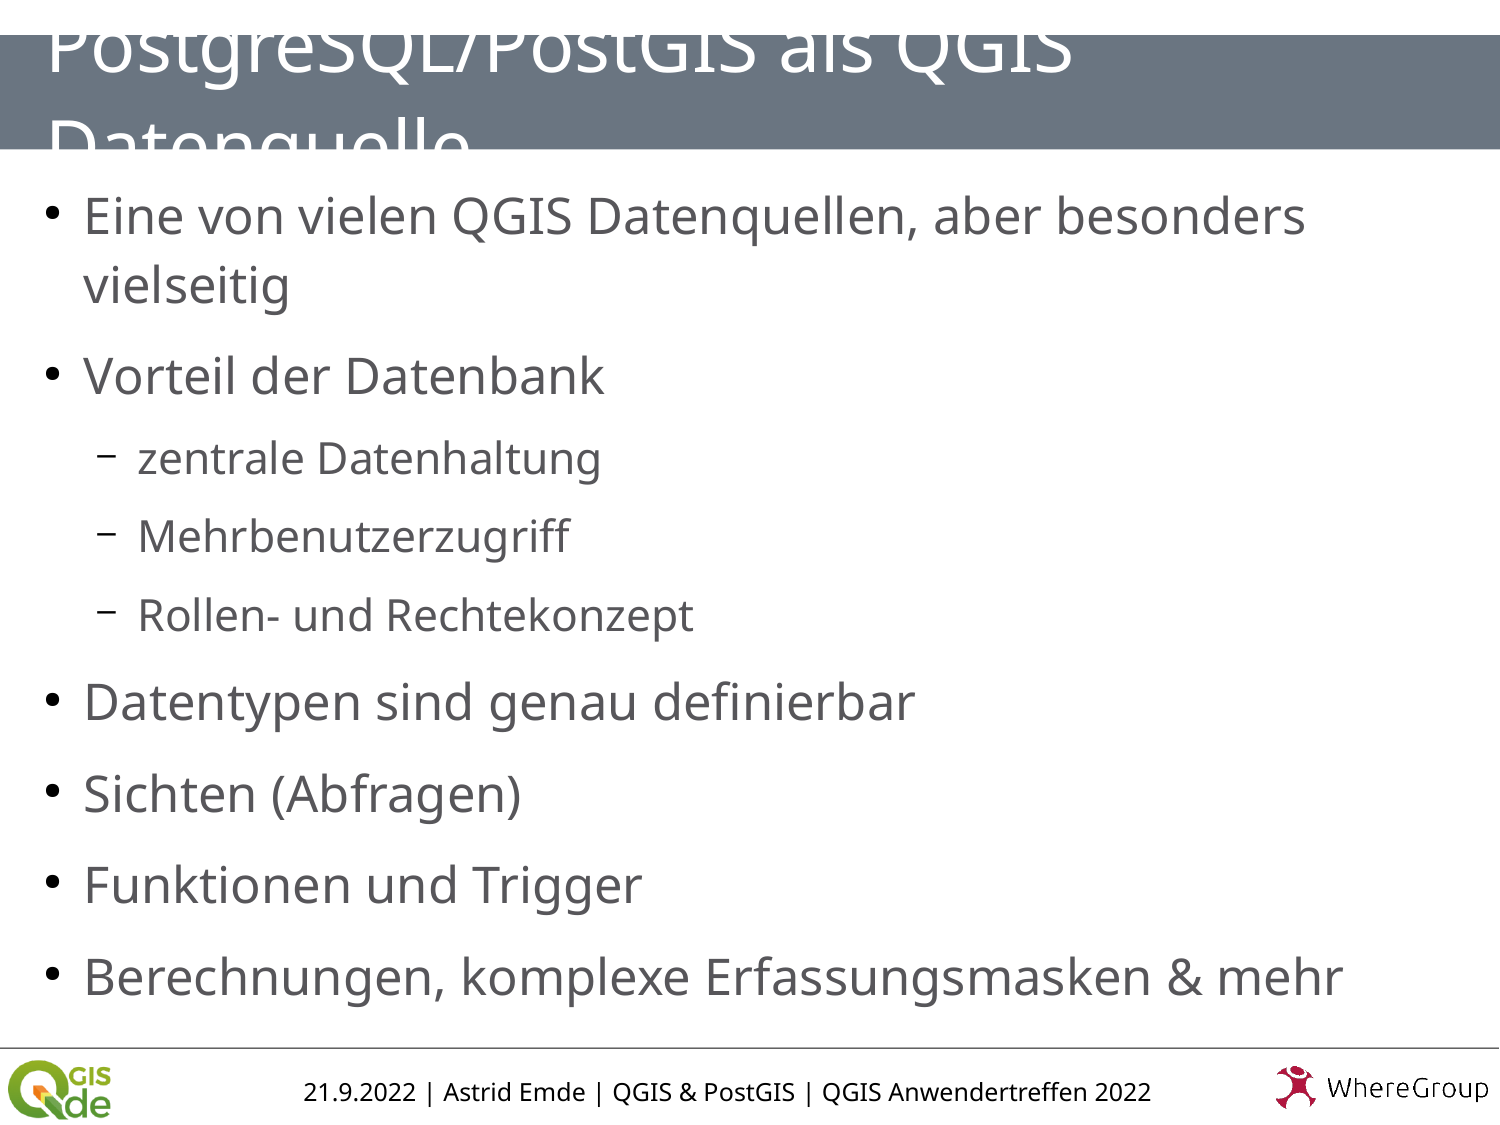

# PostgreSQL/PostGIS als QGIS Datenquelle
Eine von vielen QGIS Datenquellen, aber besonders vielseitig
Vorteil der Datenbank
zentrale Datenhaltung
Mehrbenutzerzugriff
Rollen- und Rechtekonzept
Datentypen sind genau definierbar
Sichten (Abfragen)
Funktionen und Trigger
Berechnungen, komplexe Erfassungsmasken & mehr